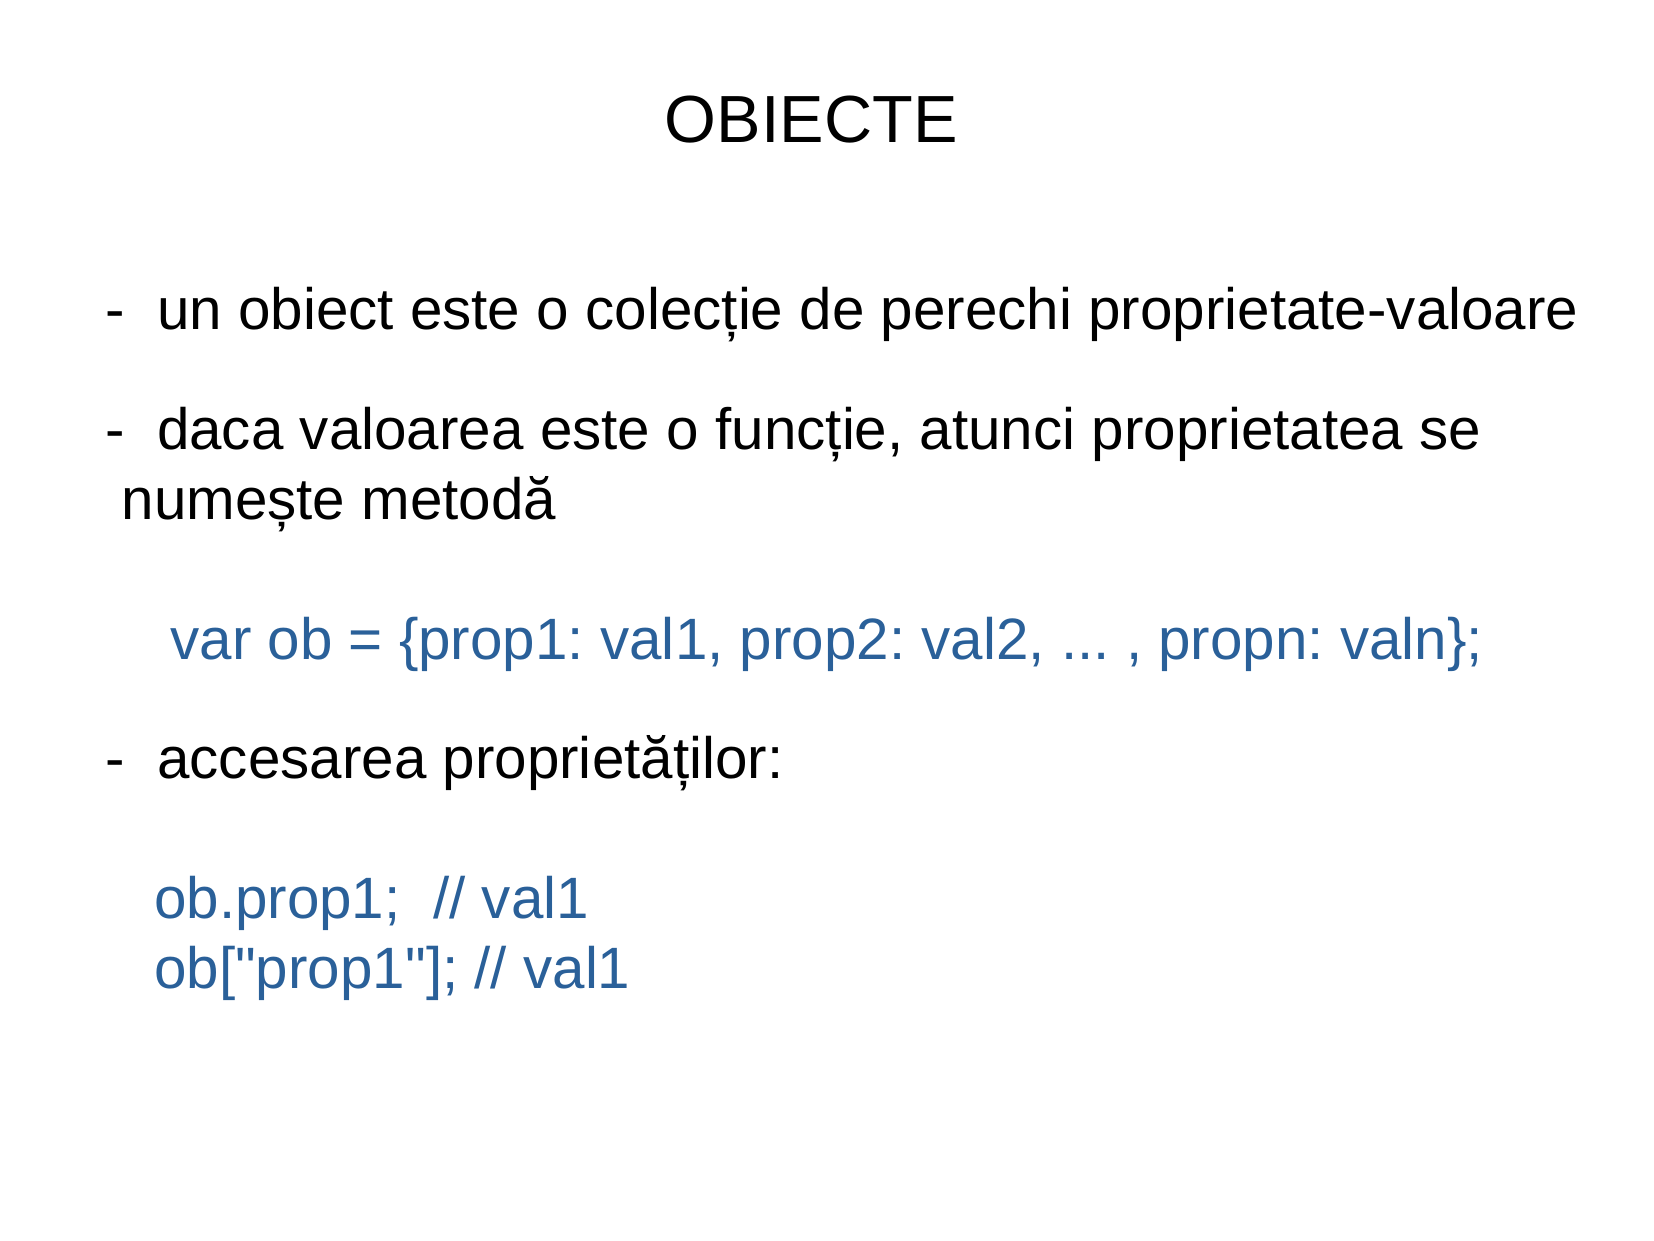

OBIECTE
 - un obiect este o colecție de perechi proprietate-valoare
 - daca valoarea este o funcție, atunci proprietatea se
 numește metodă
 var ob = {prop1: val1, prop2: val2, ... , propn: valn};
 - accesarea proprietăților:
 ob.prop1; // val1
 ob["prop1"]; // val1